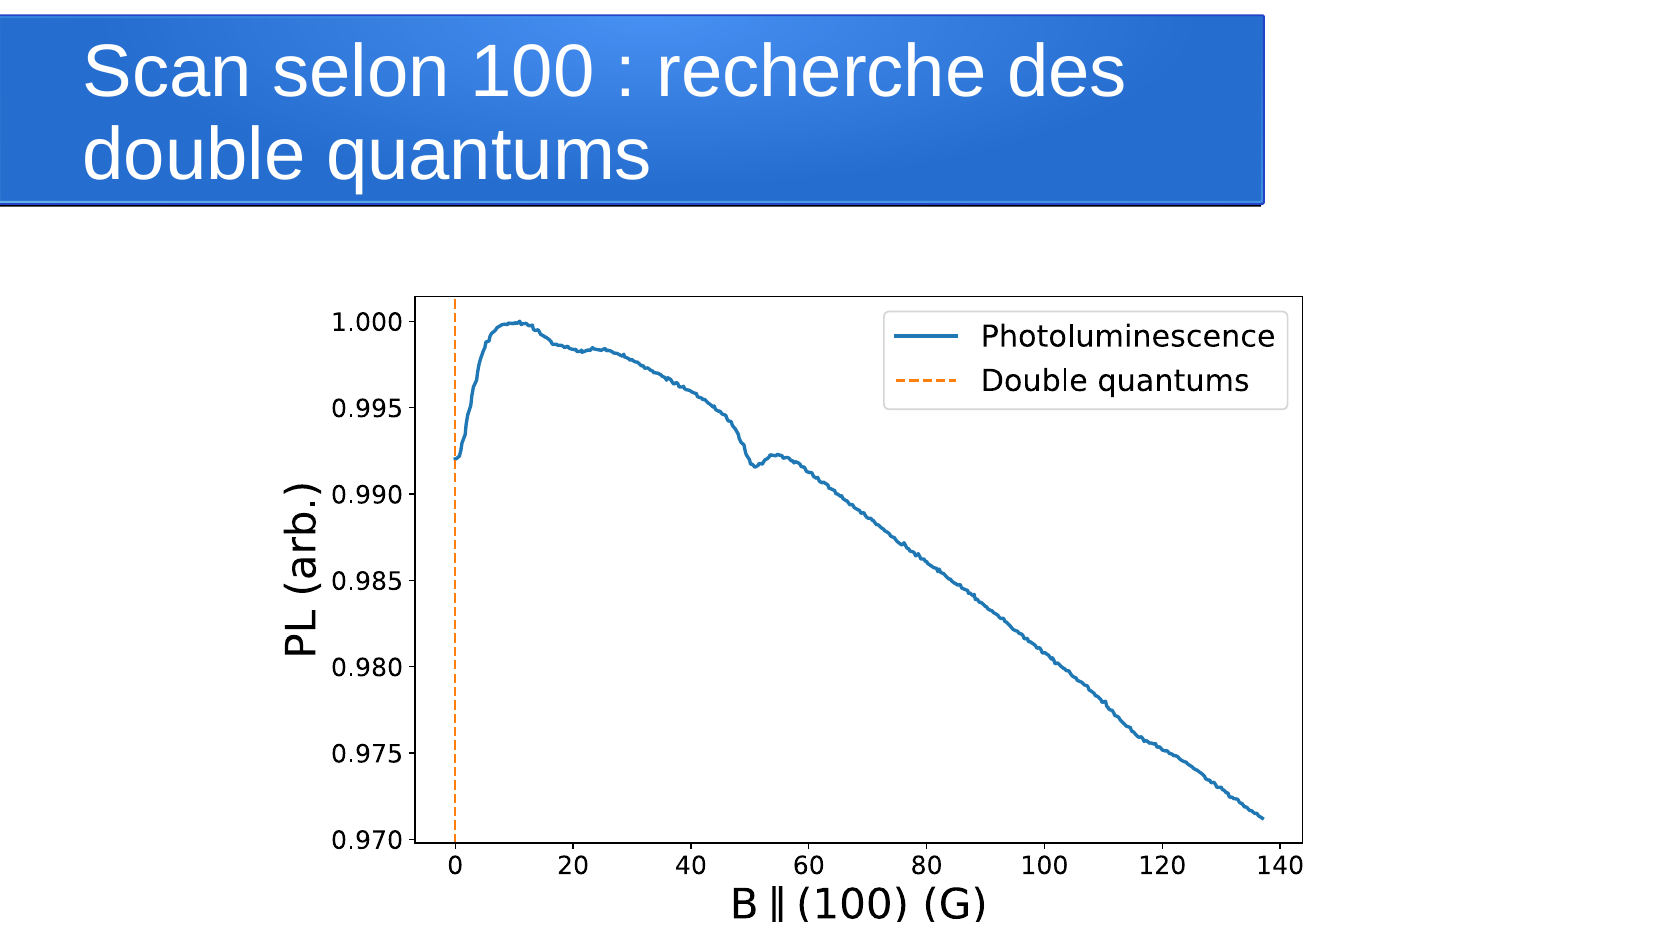

# Scan selon 100 : recherche des double quantums